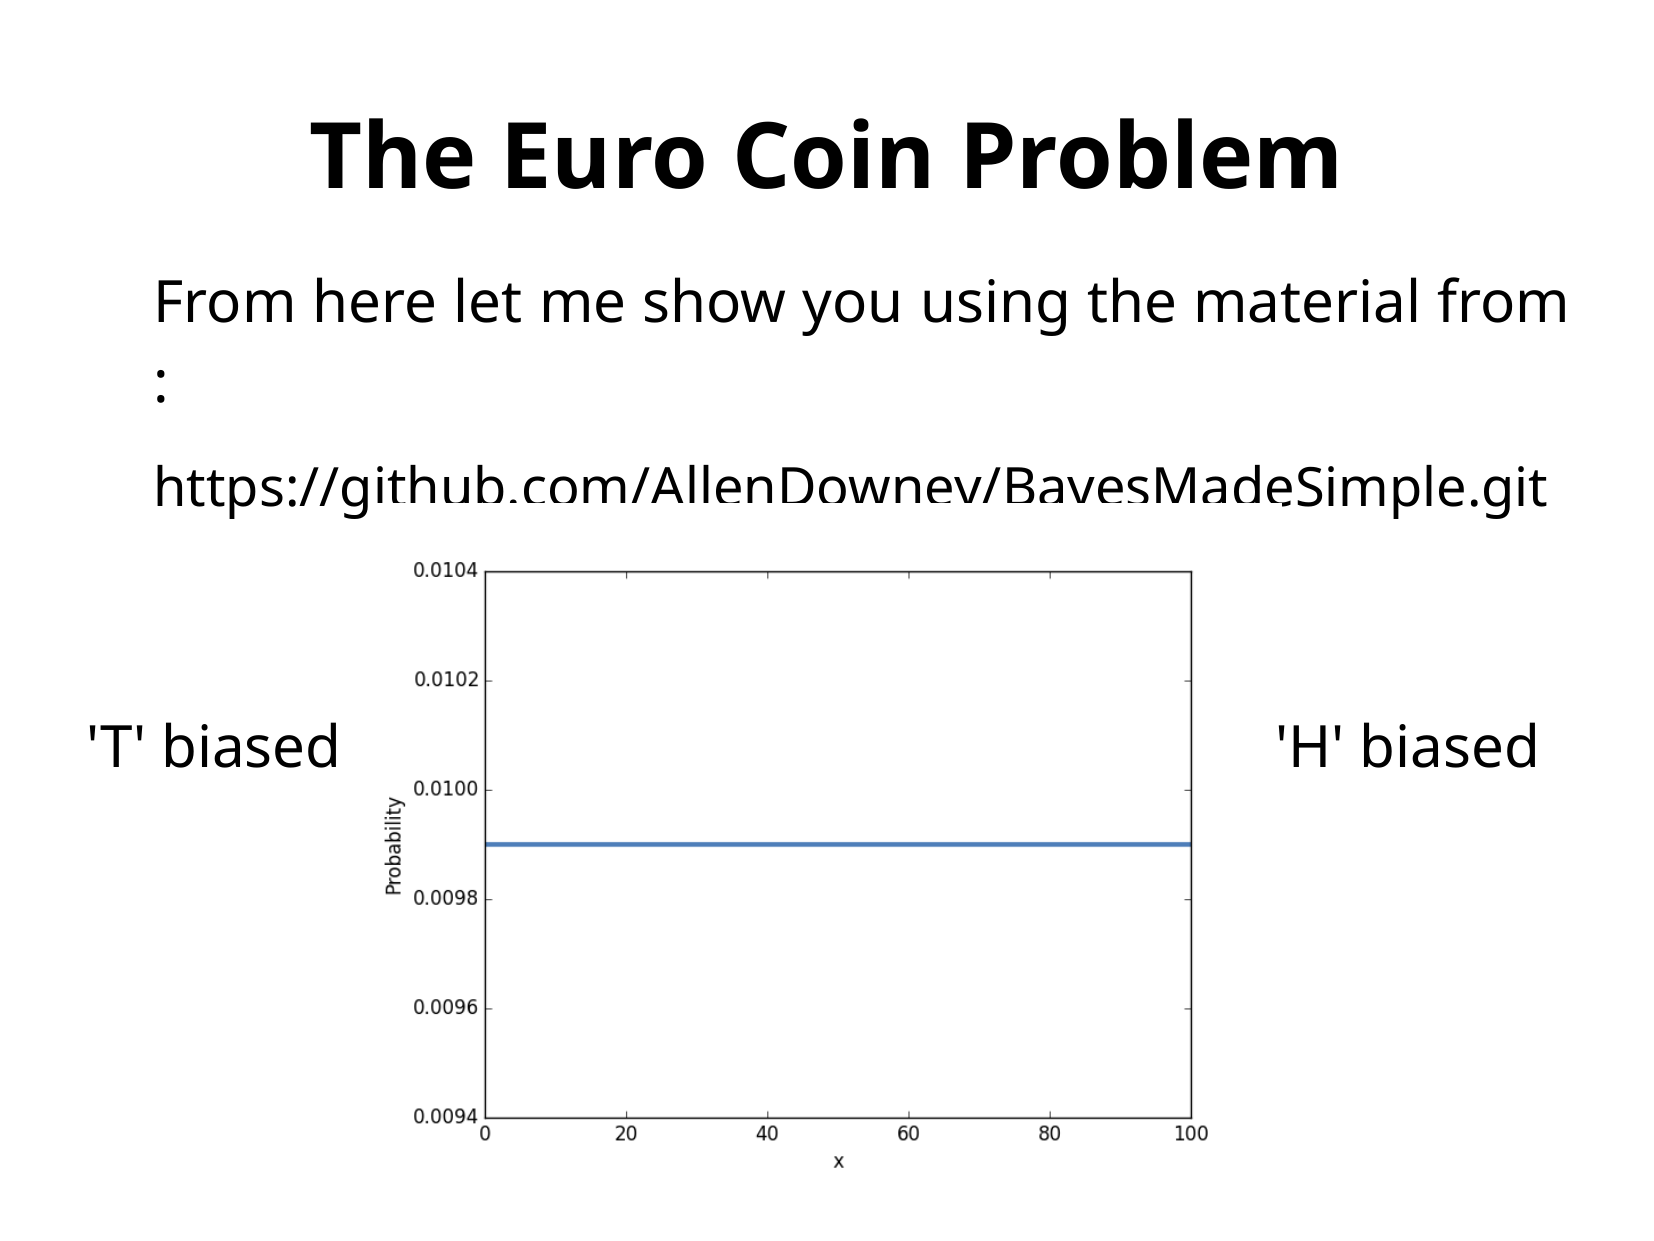

# The Euro Coin Problem
From here let me show you using the material from :
https://github.com/AllenDowney/BayesMadeSimple.git
'T' biased
'H' biased